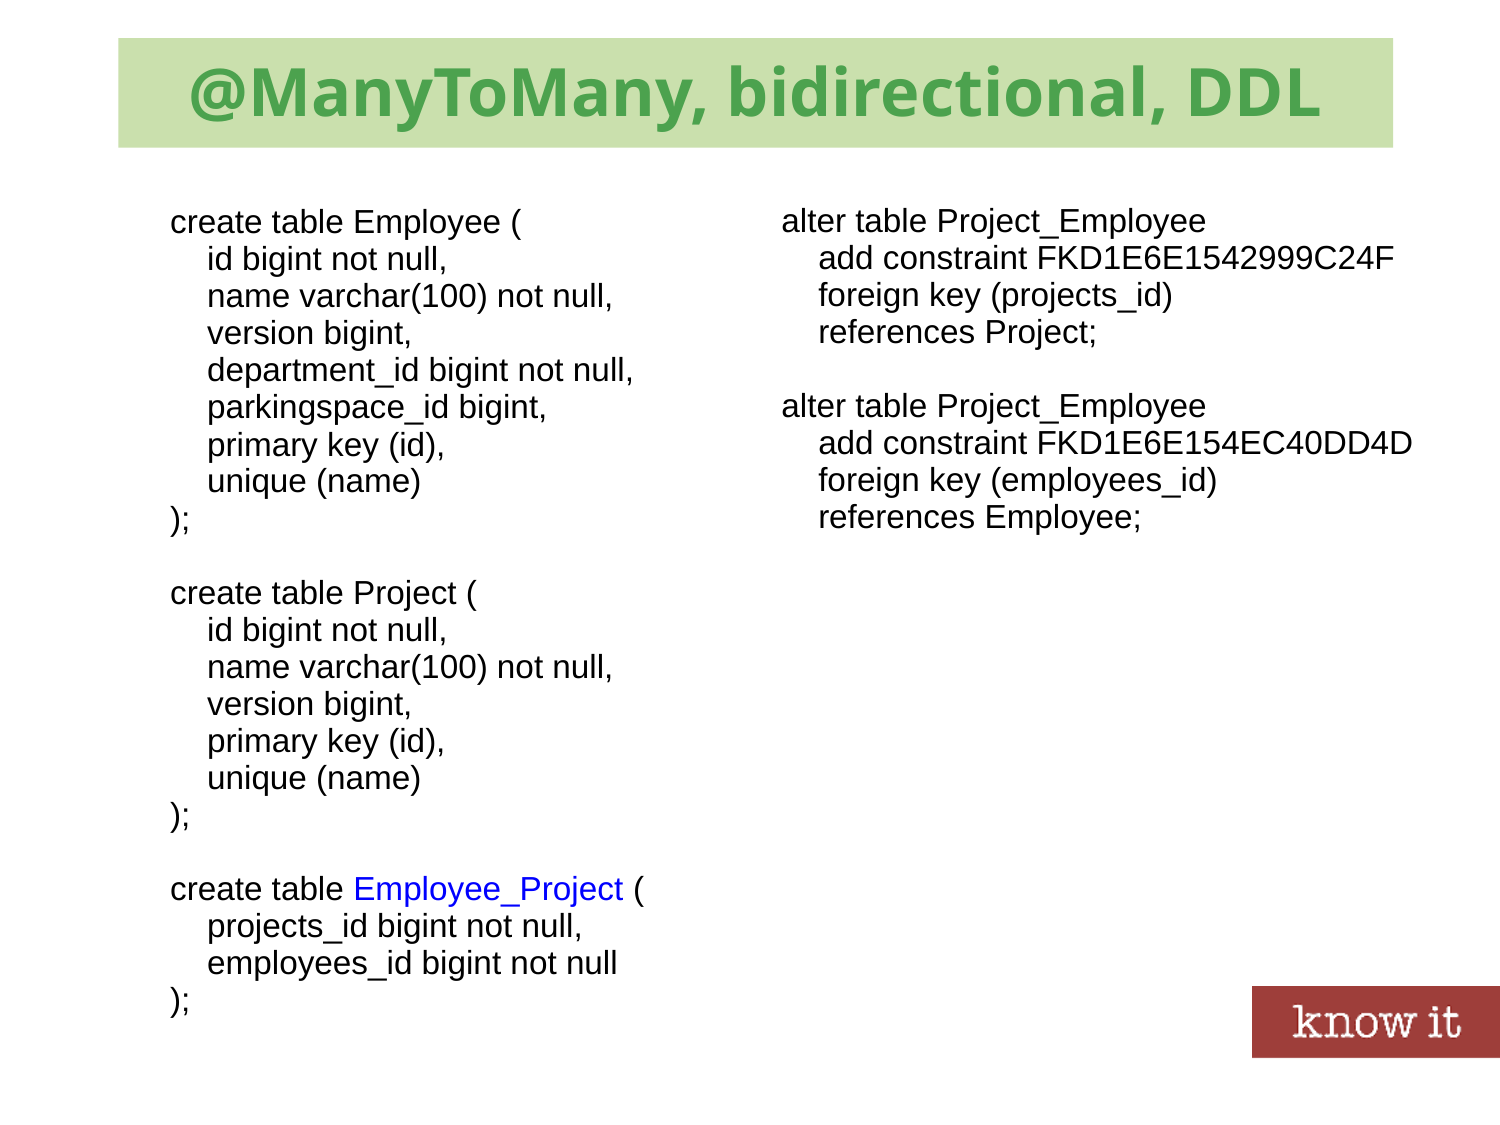

@ManyToMany, bidirectional, DDL
 alter table Project_Employee
 add constraint FKD1E6E1542999C24F
 foreign key (projects_id)
 references Project;
 alter table Project_Employee
 add constraint FKD1E6E154EC40DD4D
 foreign key (employees_id)
 references Employee;
 create table Employee (
 id bigint not null,
 name varchar(100) not null,
 version bigint,
 department_id bigint not null,
 parkingspace_id bigint,
 primary key (id),
 unique (name)
 );
 create table Project (
 id bigint not null,
 name varchar(100) not null,
 version bigint,
 primary key (id),
 unique (name)
 );
 create table Employee_Project (
 projects_id bigint not null,
 employees_id bigint not null
 );